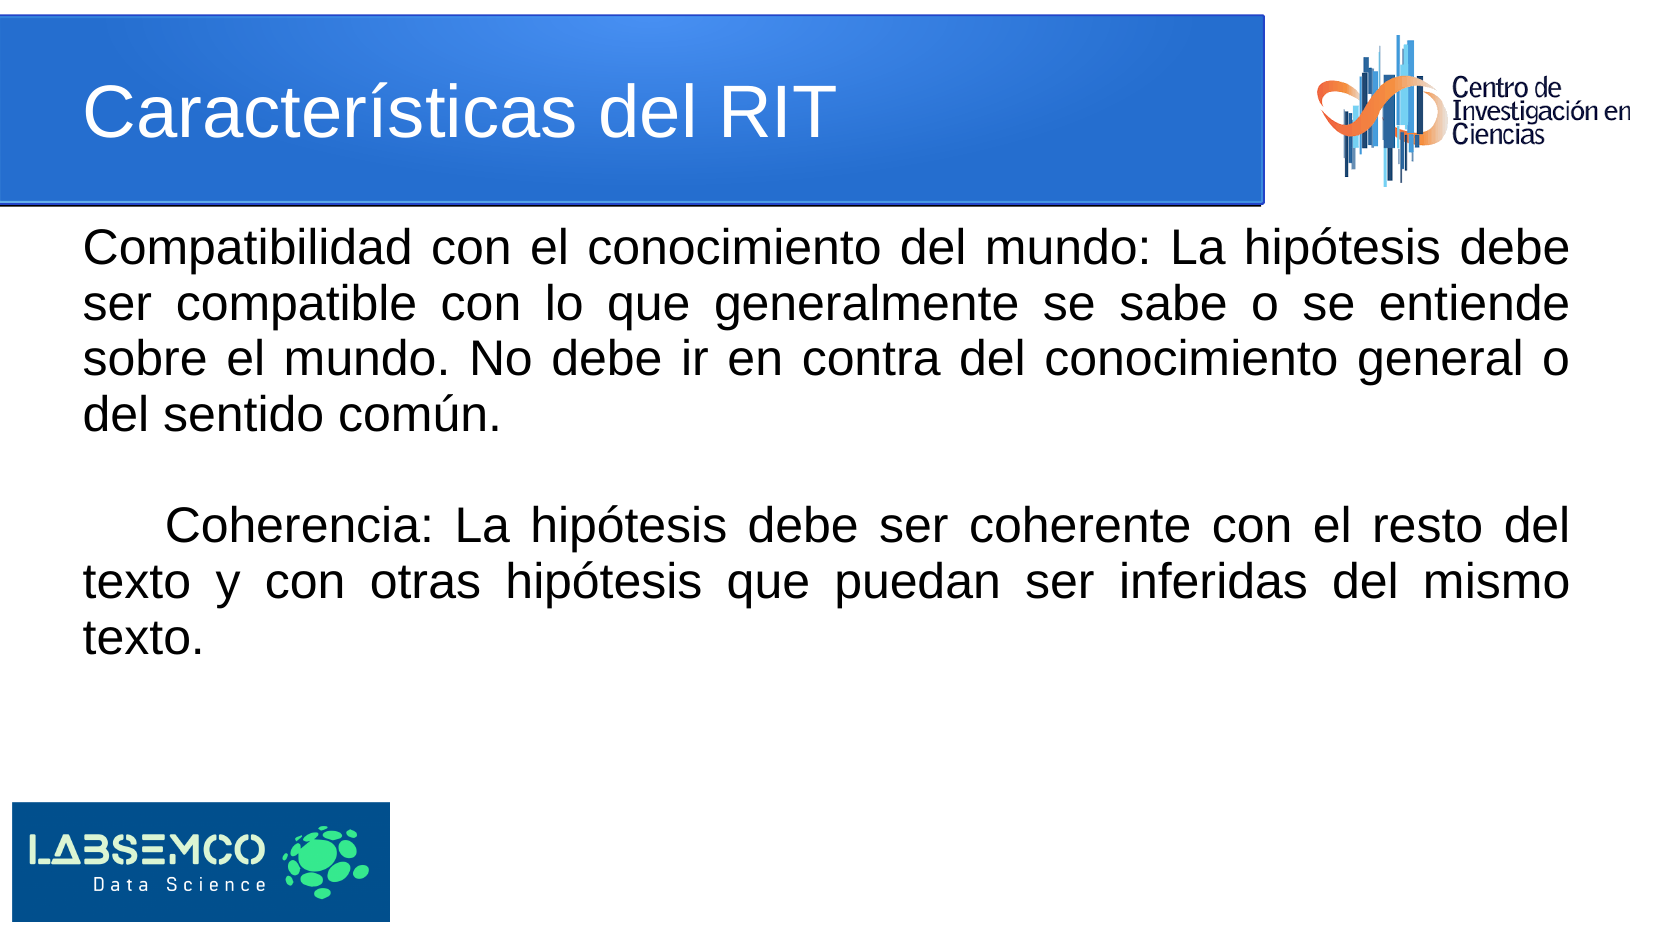

Características del RIT
# Compatibilidad con el conocimiento del mundo: La hipótesis debe ser compatible con lo que generalmente se sabe o se entiende sobre el mundo. No debe ir en contra del conocimiento general o del sentido común.
 Coherencia: La hipótesis debe ser coherente con el resto del texto y con otras hipótesis que puedan ser inferidas del mismo texto.